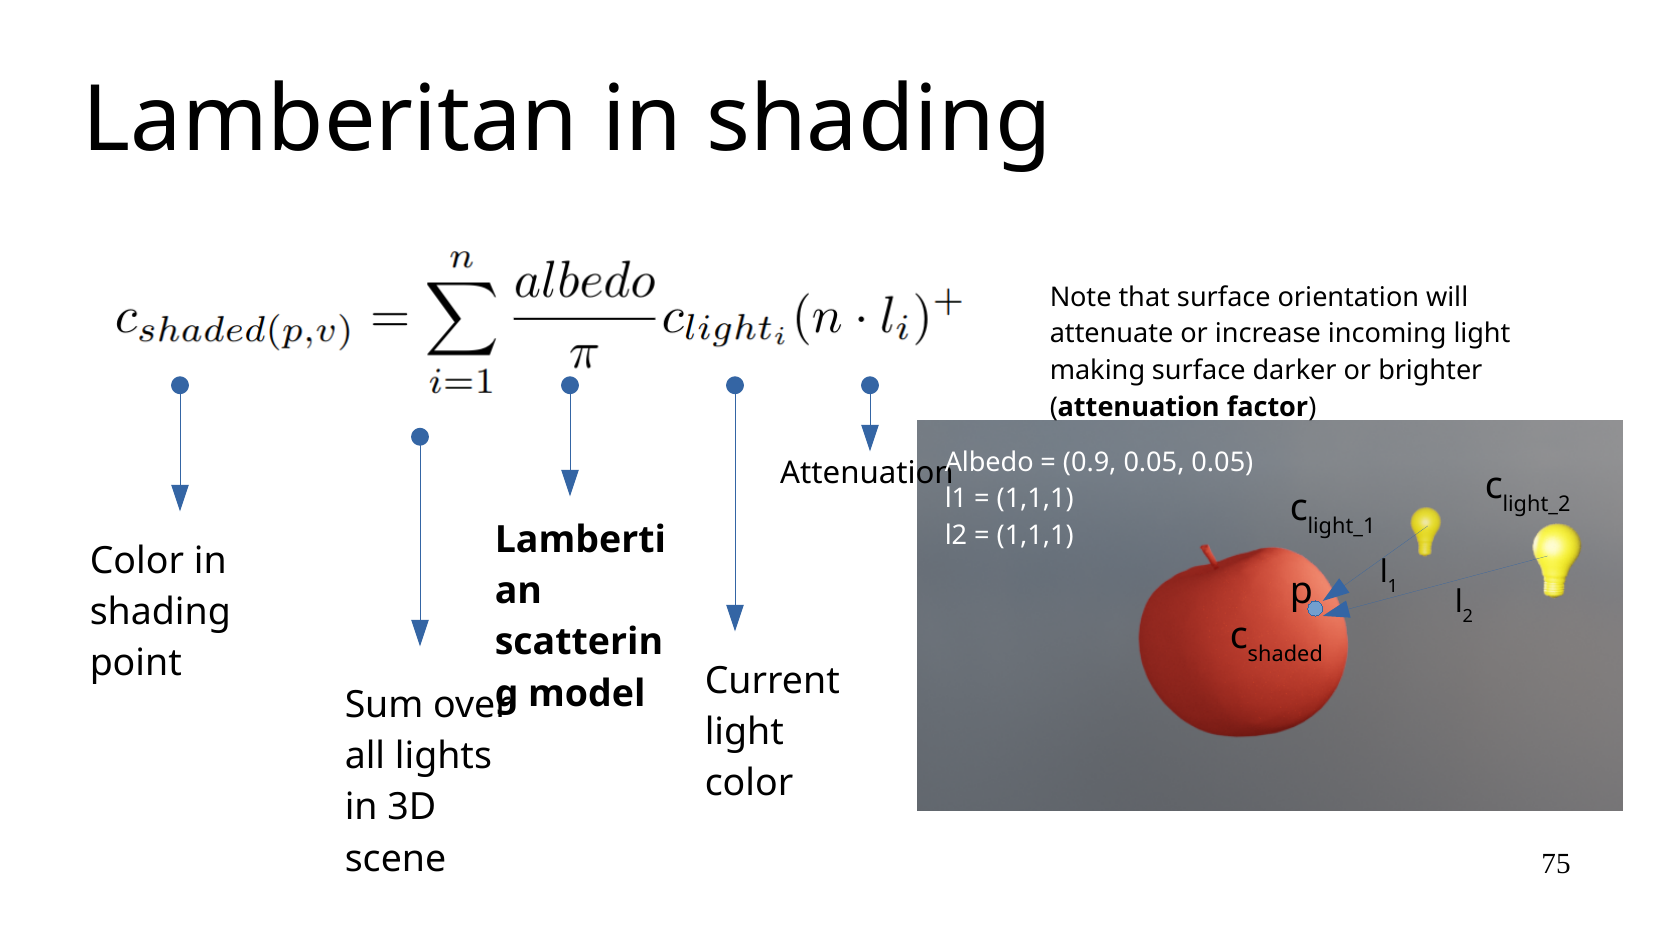

# Lamberitan in shading
Note that surface orientation will attenuate or increase incoming light making surface darker or brighter (attenuation factor)
Albedo = (0.9, 0.05, 0.05)
l1 = (1,1,1)
l2 = (1,1,1)
Attenuation
clight_2
clight_1
Lambertian scattering model
Color in shading point
l1
p
l2
cshaded
Current light color
Sum over all lights in 3D scene
75